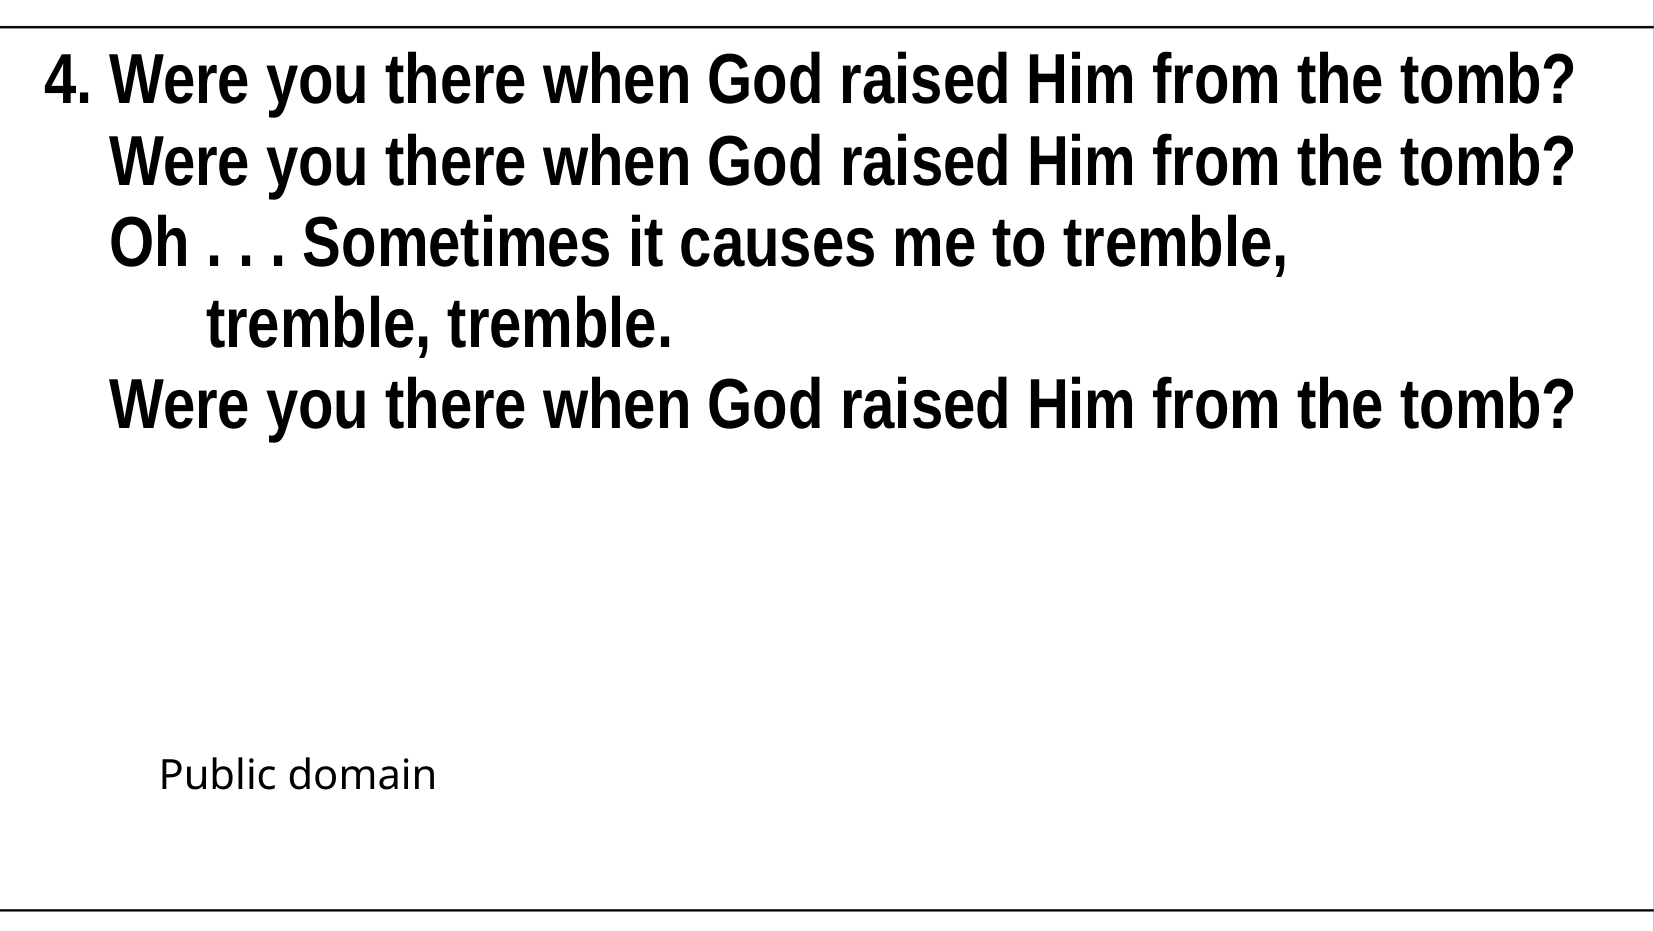

4. Were you there when God raised Him from the tomb?
 Were you there when God raised Him from the tomb?
 Oh . . . Sometimes it causes me to tremble,
 tremble, tremble.
 Were you there when God raised Him from the tomb?
 Public domain